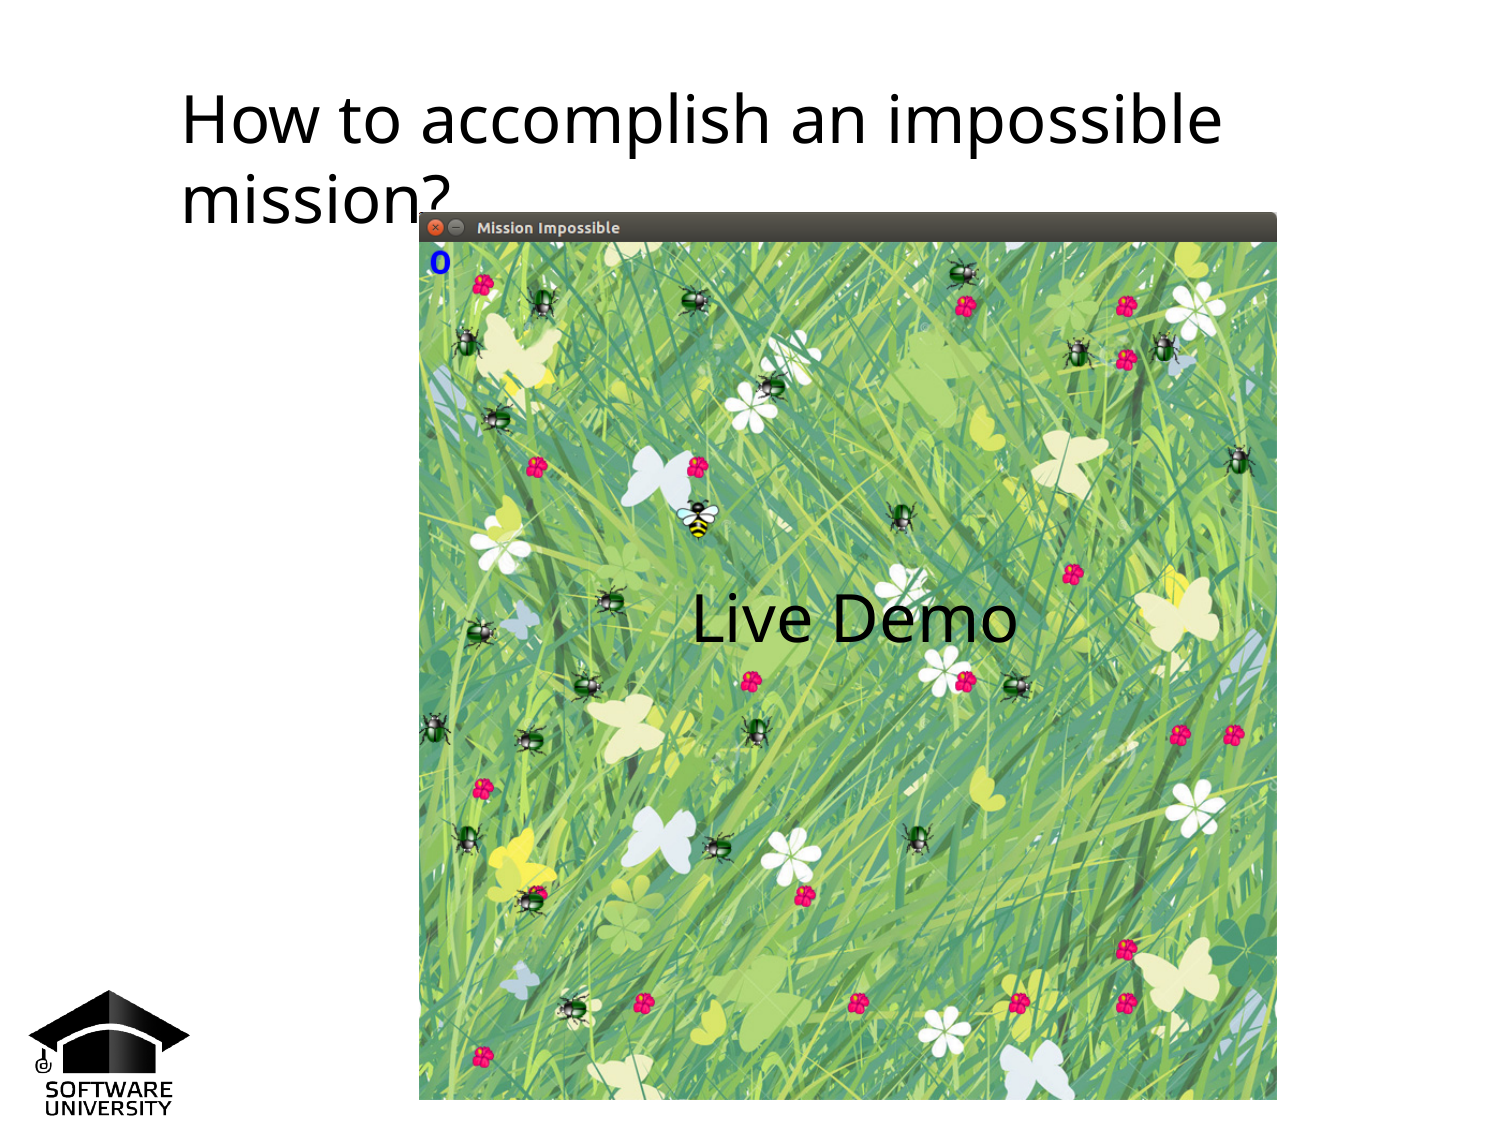

# How to accomplish an impossible mission?
Live Demo